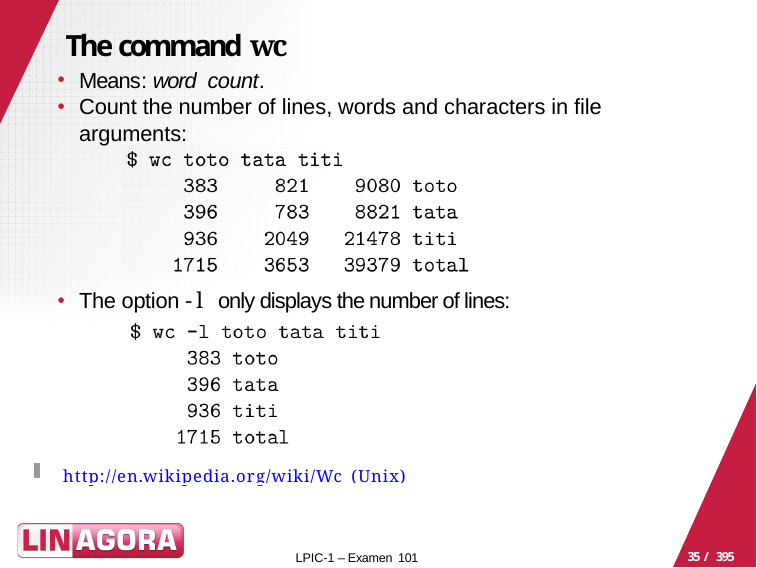

The command wc
Means: word count.
Count the number of lines, words and characters in file arguments:
The option -l only displays the number of lines:
http://en.wikipedia.org/wiki/Wc_(Unix)
LPIC-1 – Examen 101